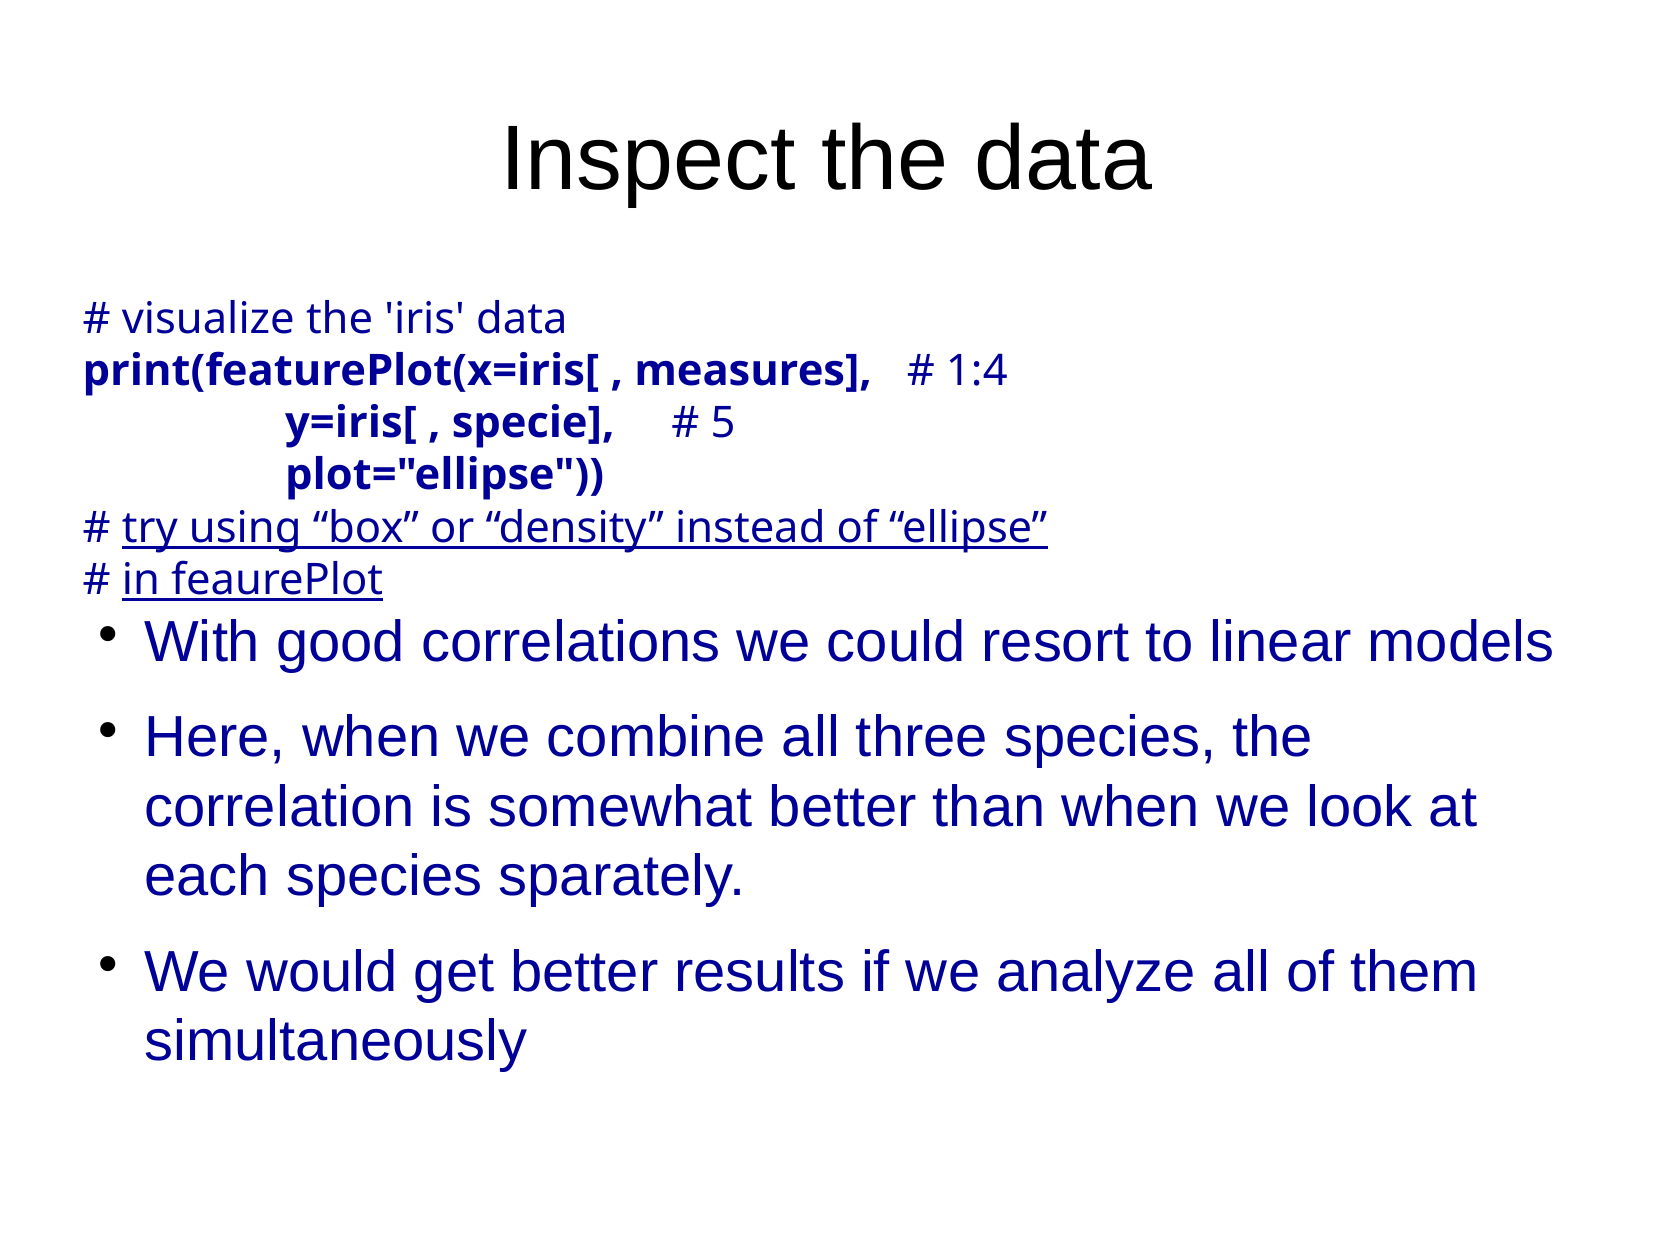

Inspect the data
# visualize the 'iris' data
print(featurePlot(x=iris[ , measures], # 1:4
 y=iris[ , specie], # 5
 plot="ellipse"))
# try using “box” or “density” instead of “ellipse”
# in feaurePlot
With good correlations we could resort to linear models
Here, when we combine all three species, the correlation is somewhat better than when we look at each species sparately.
We would get better results if we analyze all of them simultaneously